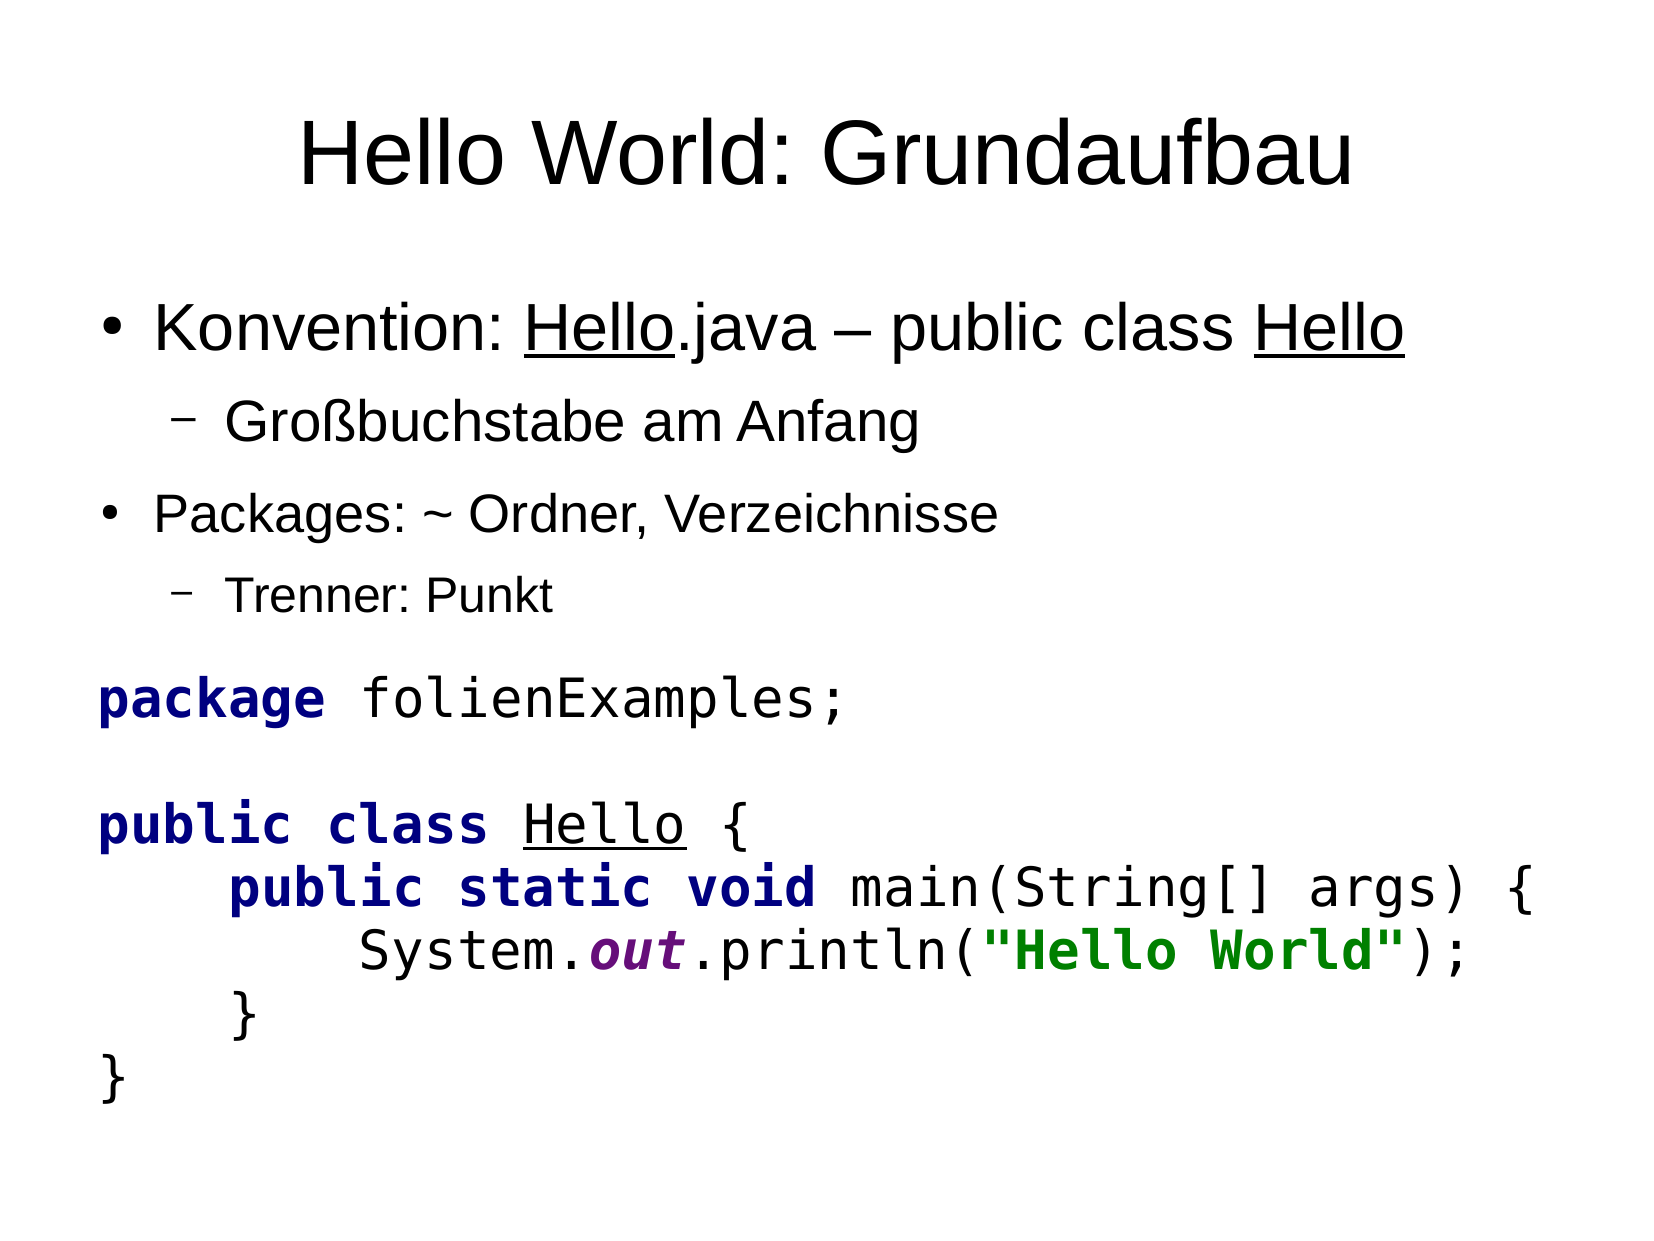

# Hello World: Grundaufbau
Konvention: Hello.java – public class Hello
Großbuchstabe am Anfang
Packages: ~ Ordner, Verzeichnisse
Trenner: Punkt
package folienExamples;
public class Hello {
 public static void main(String[] args) {
 System.out.println("Hello World");
 }
}